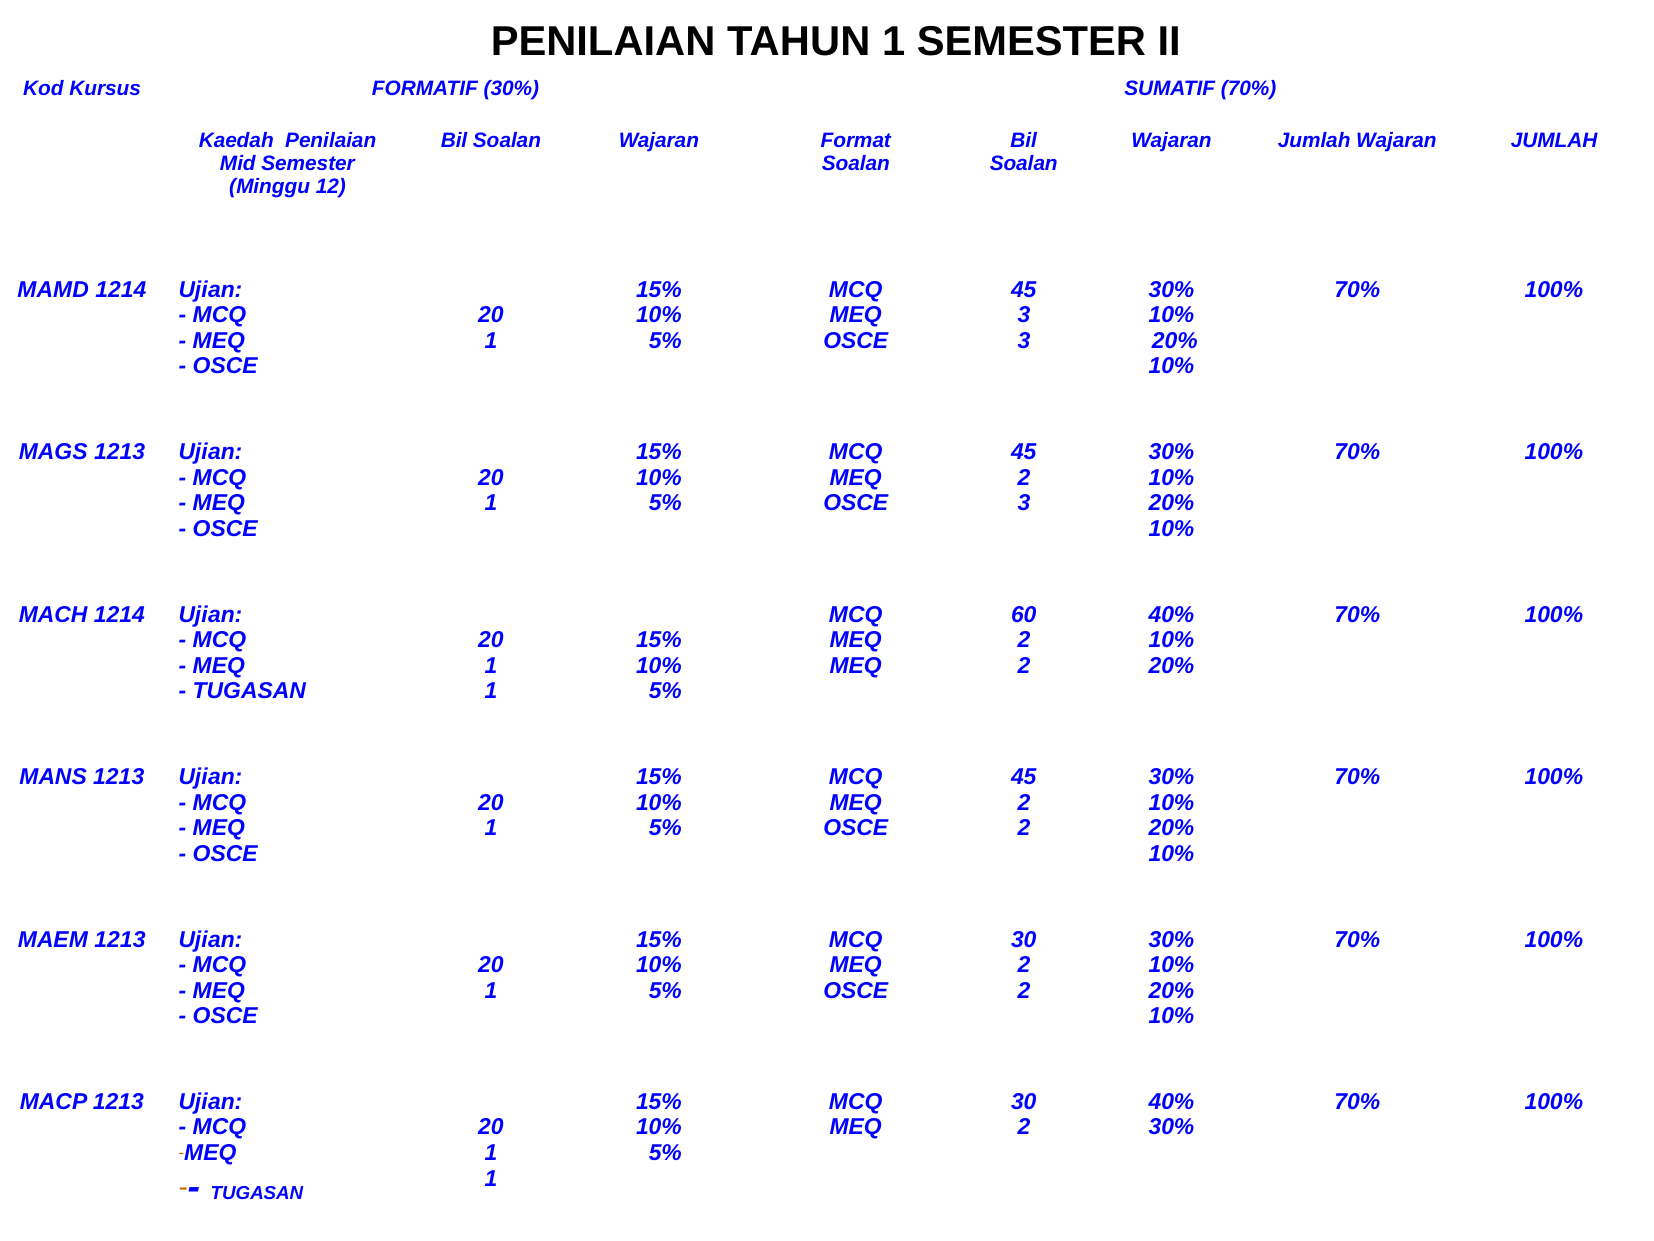

PENILAIAN TAHUN 1 SEMESTER II
| Kod Kursus | FORMATIF (30%) | | | SUMATIF (70%) | | | | |
| --- | --- | --- | --- | --- | --- | --- | --- | --- |
| | Kaedah Penilaian Mid Semester (Minggu 12) | Bil Soalan | Wajaran | Format Soalan | Bil Soalan | Wajaran | Jumlah Wajaran | JUMLAH |
| MAMD 1214 | Ujian: - MCQ - MEQ - OSCE | 20 1 | 15% 10% 5% | MCQ MEQ OSCE | 45 3 3 | 30% 10% 20% 10% | 70% | 100% |
| MAGS 1213 | Ujian: - MCQ - MEQ - OSCE | 20 1 | 15% 10% 5% | MCQ MEQ OSCE | 45 2 3 | 30% 10% 20% 10% | 70% | 100% |
| MACH 1214 | Ujian: - MCQ - MEQ - TUGASAN | 20 1 1 | 15% 10% 5% | MCQ MEQ MEQ | 60 2 2 | 40% 10% 20% | 70% | 100% |
| MANS 1213 | Ujian: - MCQ - MEQ - OSCE | 20 1 | 15% 10% 5% | MCQ MEQ OSCE | 45 2 2 | 30% 10% 20% 10% | 70% | 100% |
| MAEM 1213 | Ujian: - MCQ - MEQ - OSCE | 20 1 | 15% 10% 5% | MCQ MEQ OSCE | 30 2 2 | 30% 10% 20% 10% | 70% | 100% |
| MACP 1213 | Ujian: - MCQ MEQ - TUGASAN | 20 1 1 | 15% 10% 5% | MCQ MEQ | 30 2 | 40% 30% | 70% | 100% |